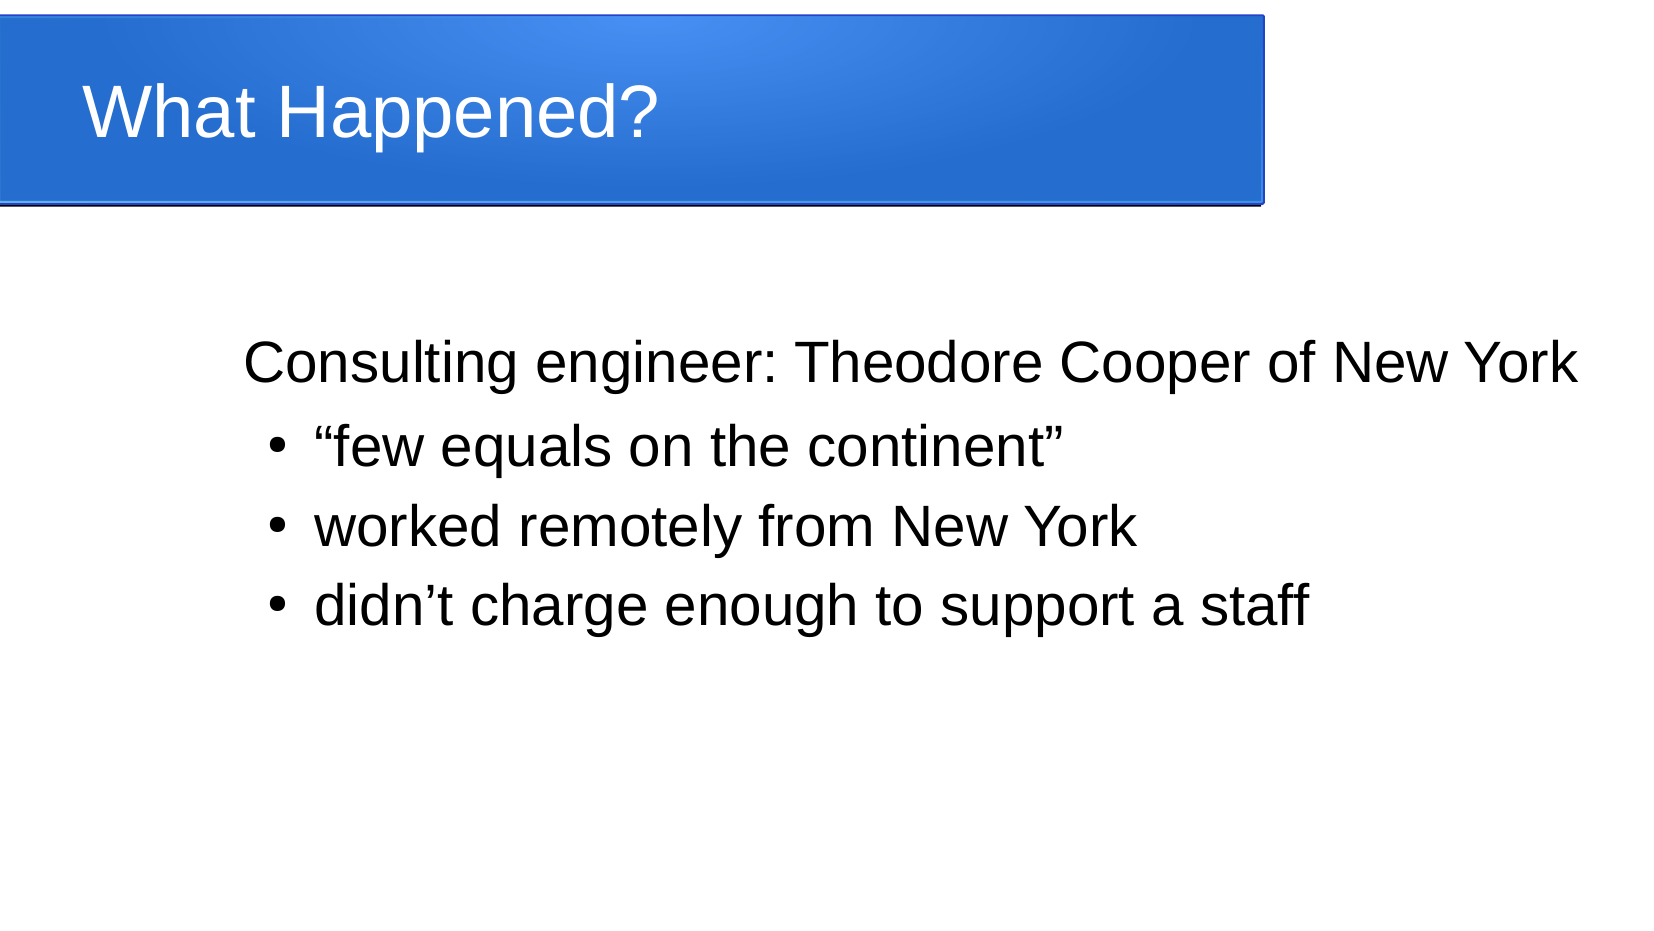

# What Happened?
Consulting engineer: Theodore Cooper of New York
“few equals on the continent”
worked remotely from New York
didn’t charge enough to support a staff